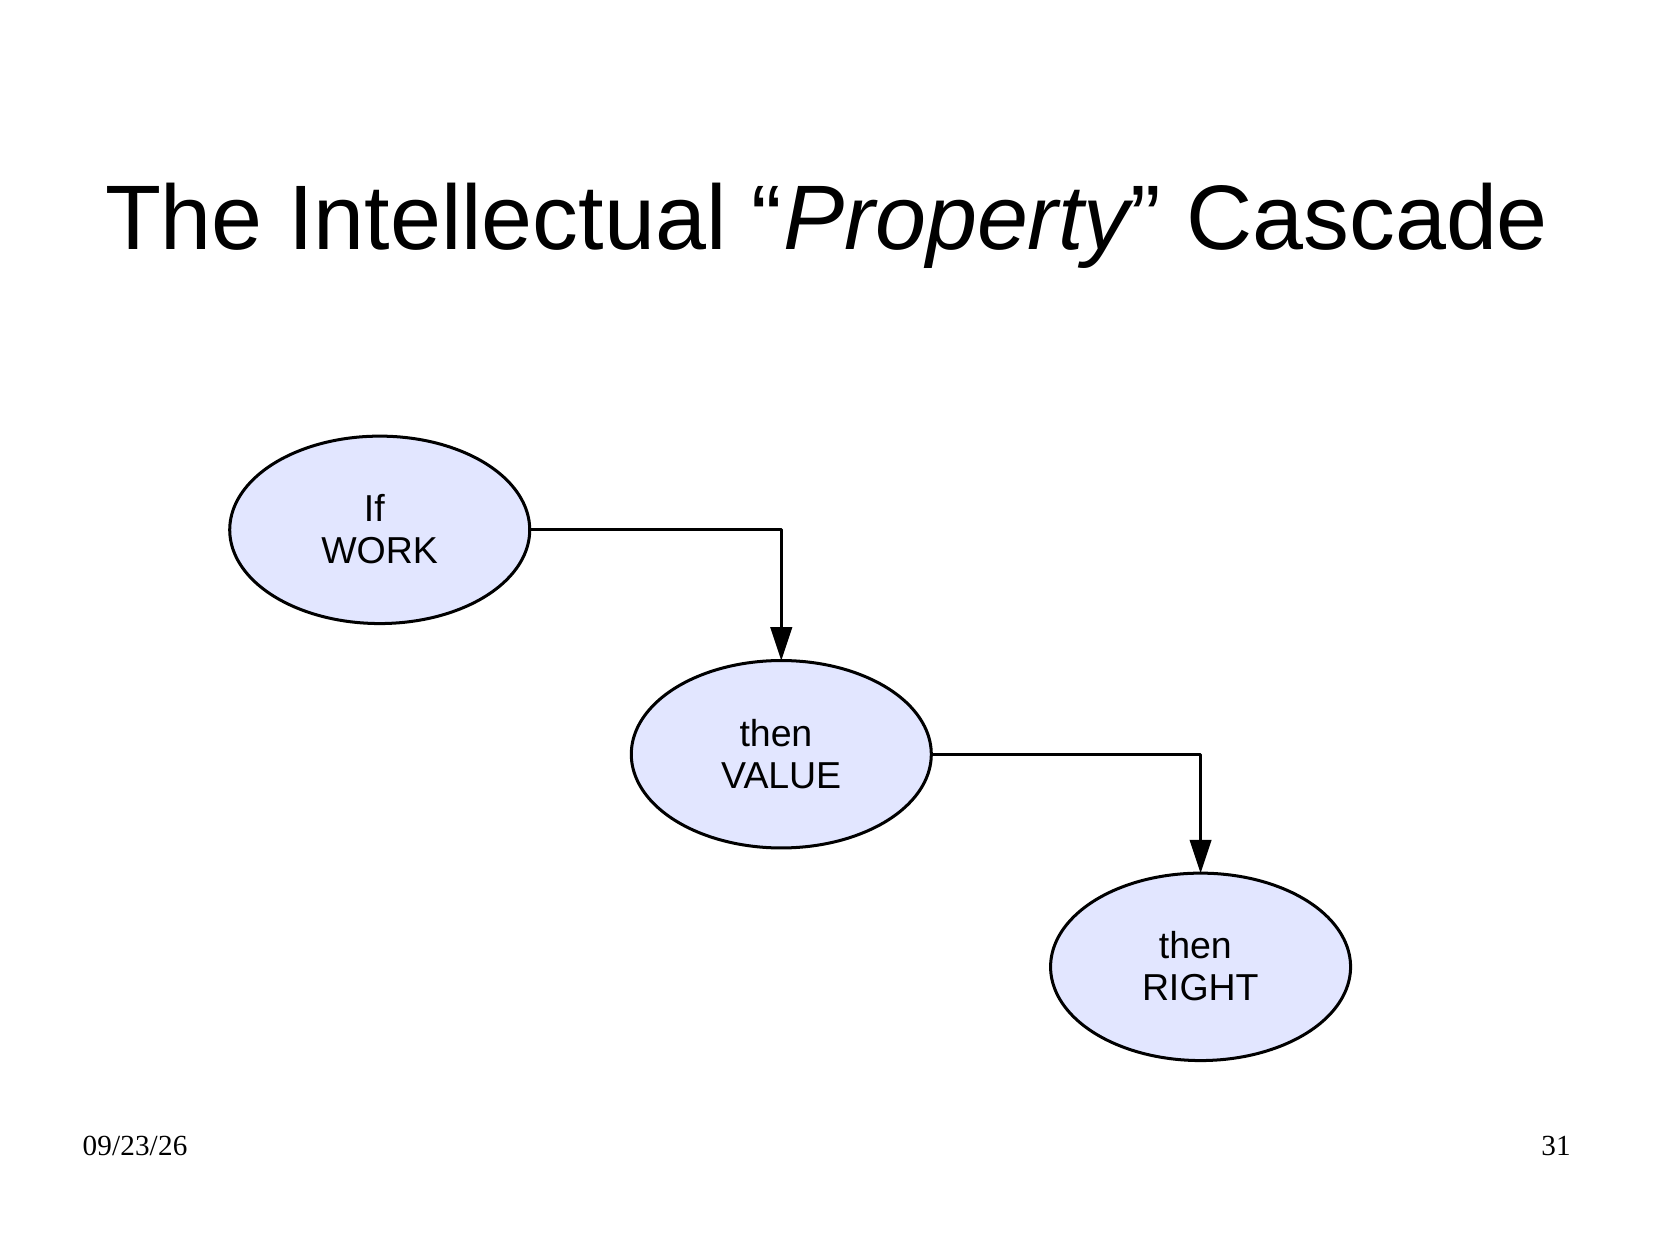

# The Intellectual “Property” Cascade
If
WORK
then
VALUE
then
RIGHT
31